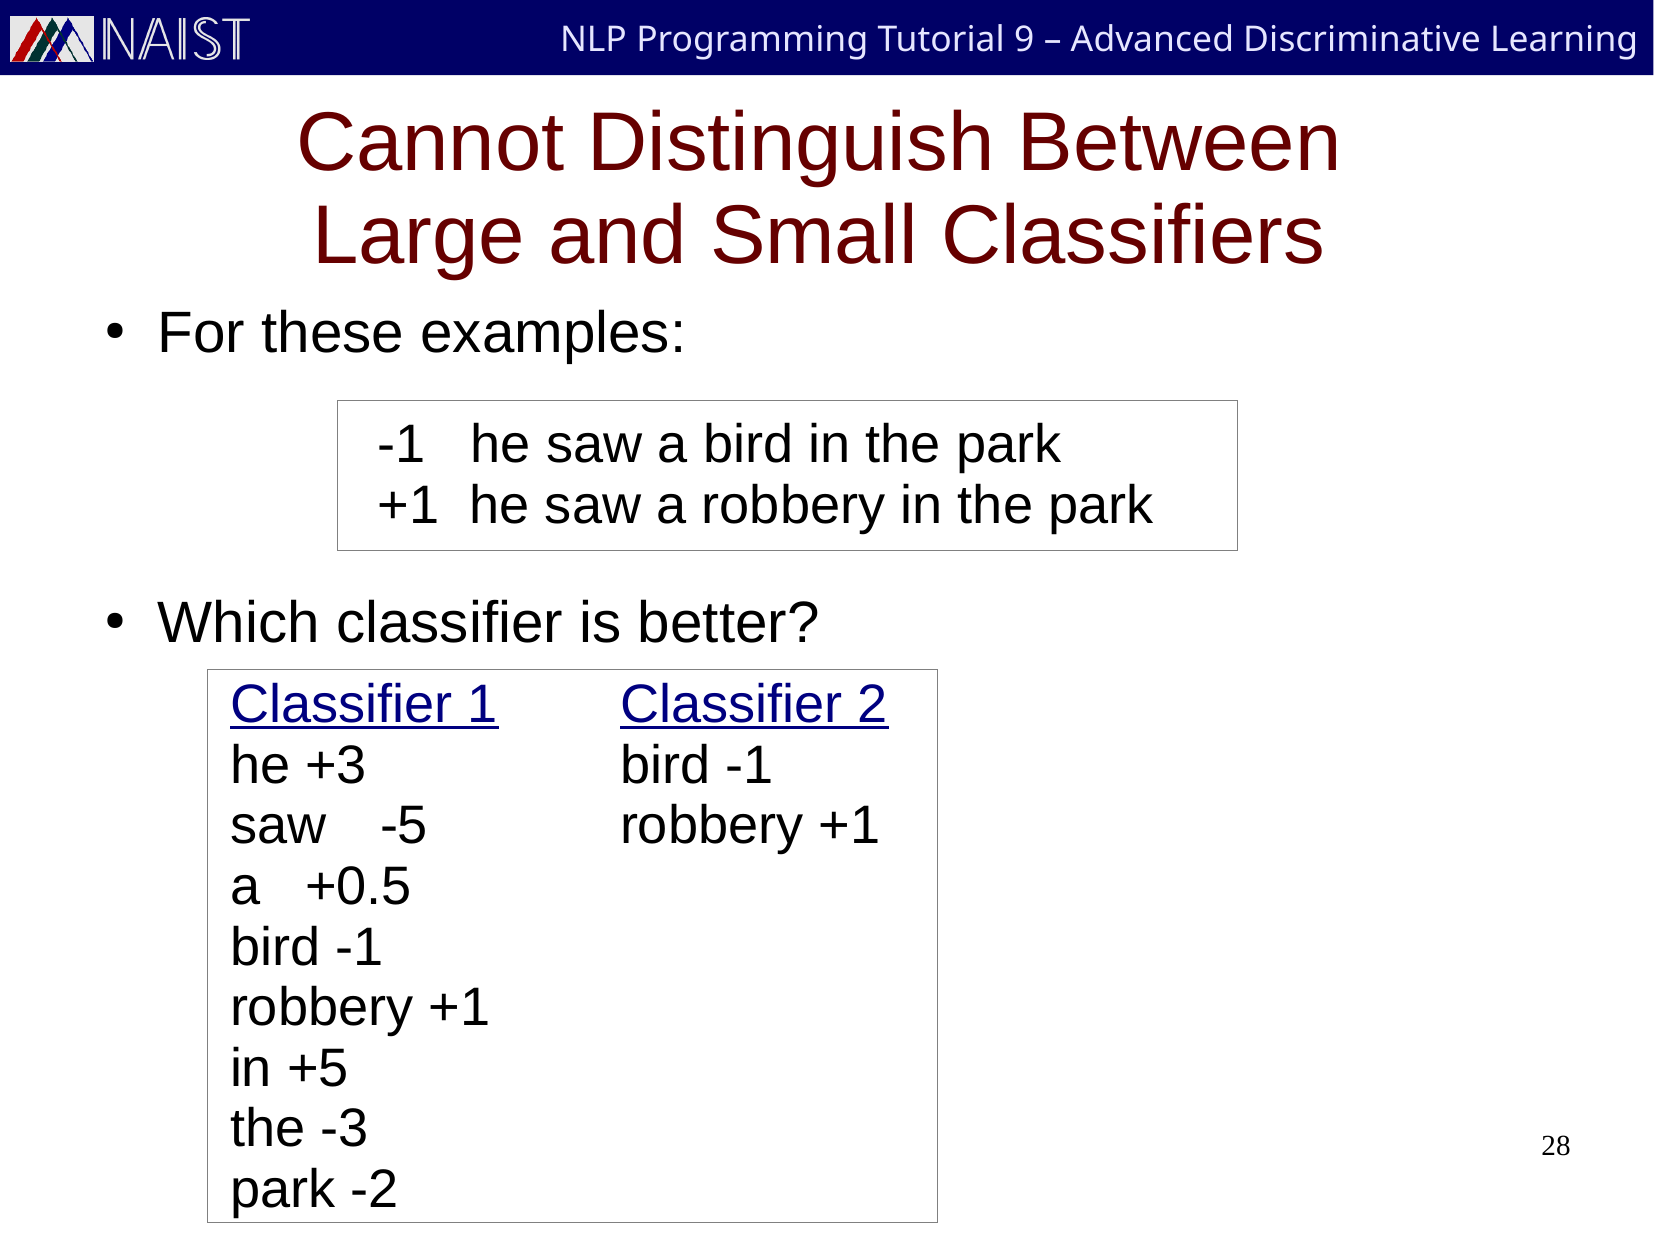

# Cannot Distinguish Between Large and Small Classifiers
For these examples:
Which classifier is better?
-1 he saw a bird in the park
+1 he saw a robbery in the park
Classifier 1
he	+3
saw	-5
a	+0.5
bird -1
robbery +1
in +5
the -3
park -2
Classifier 2
bird -1
robbery +1
28